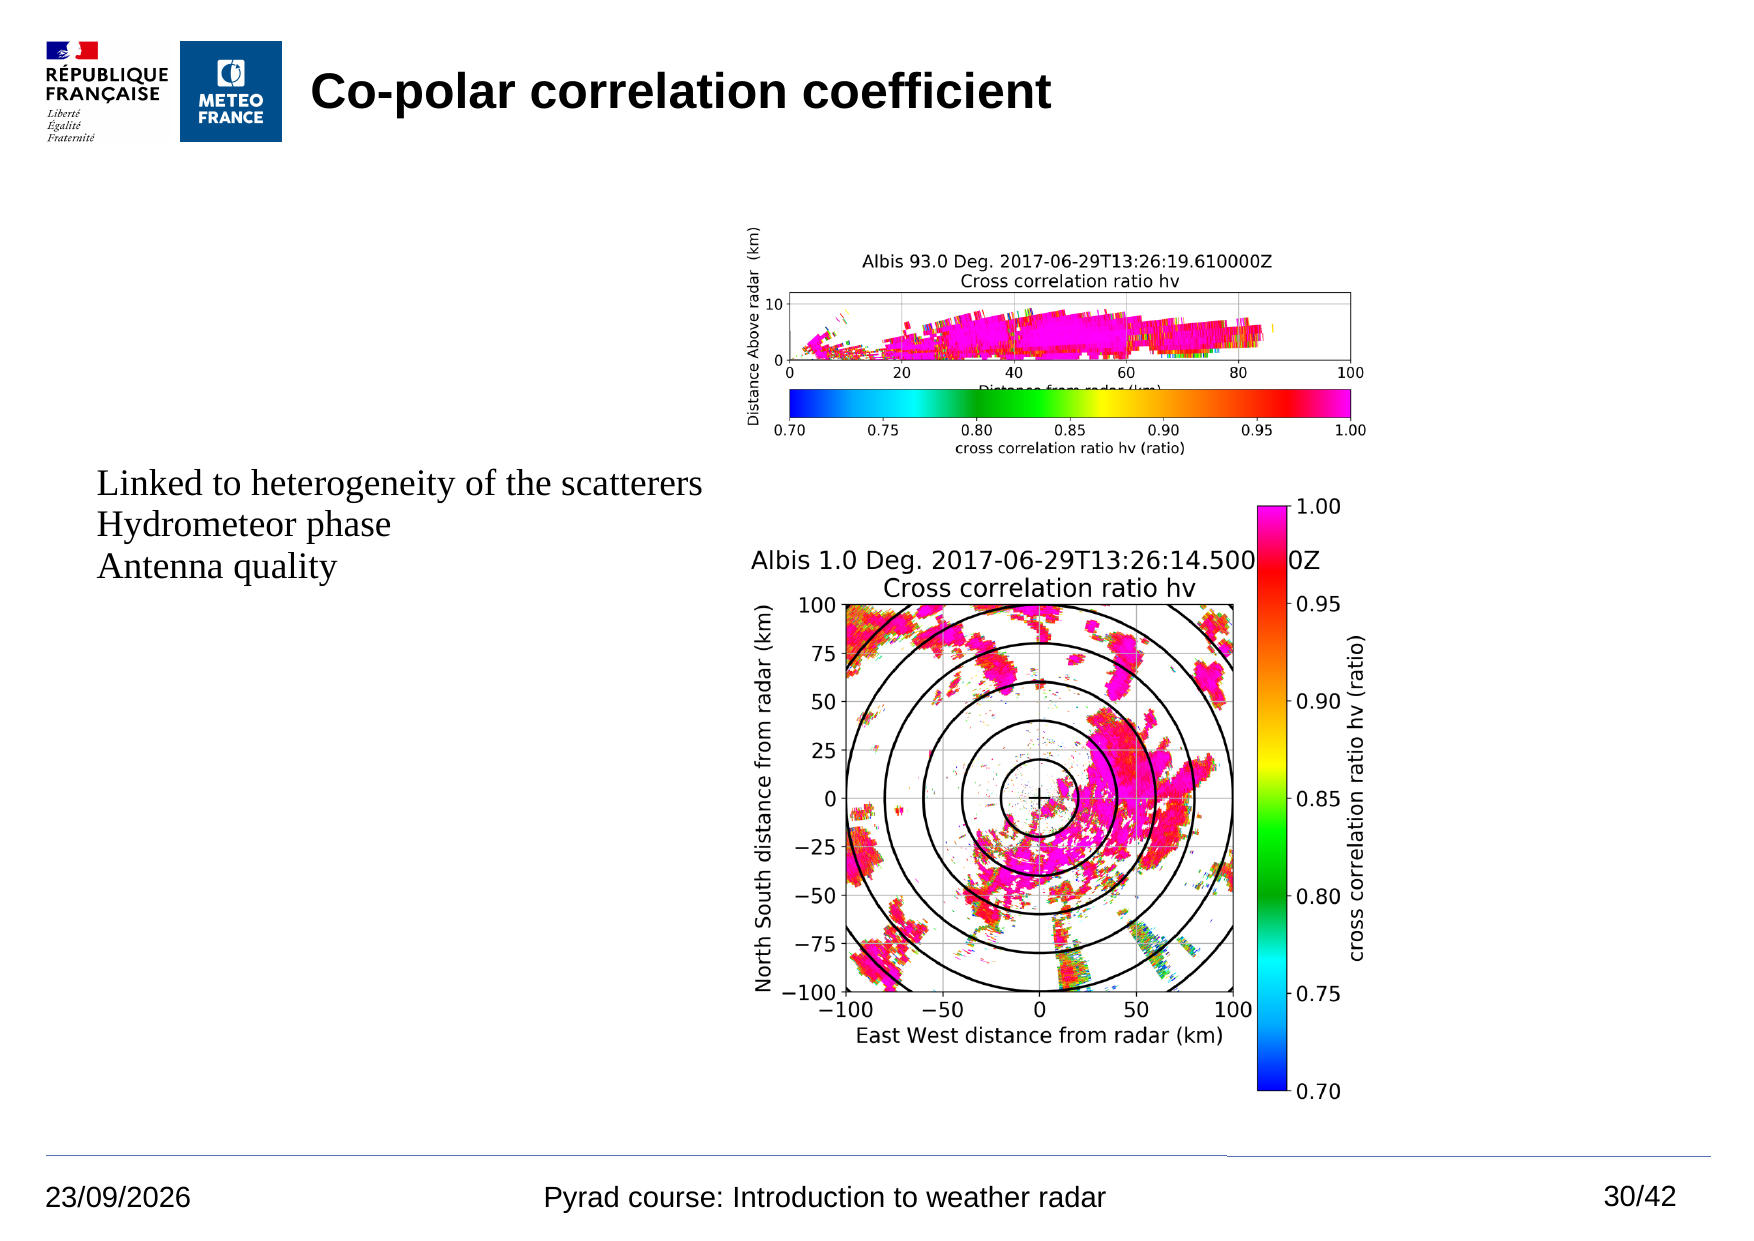

# Co-polar correlation coefficient
Linked to heterogeneity of the scatterers
Hydrometeor phase
Antenna quality
30
Pyrad course: Introduction to weather radar